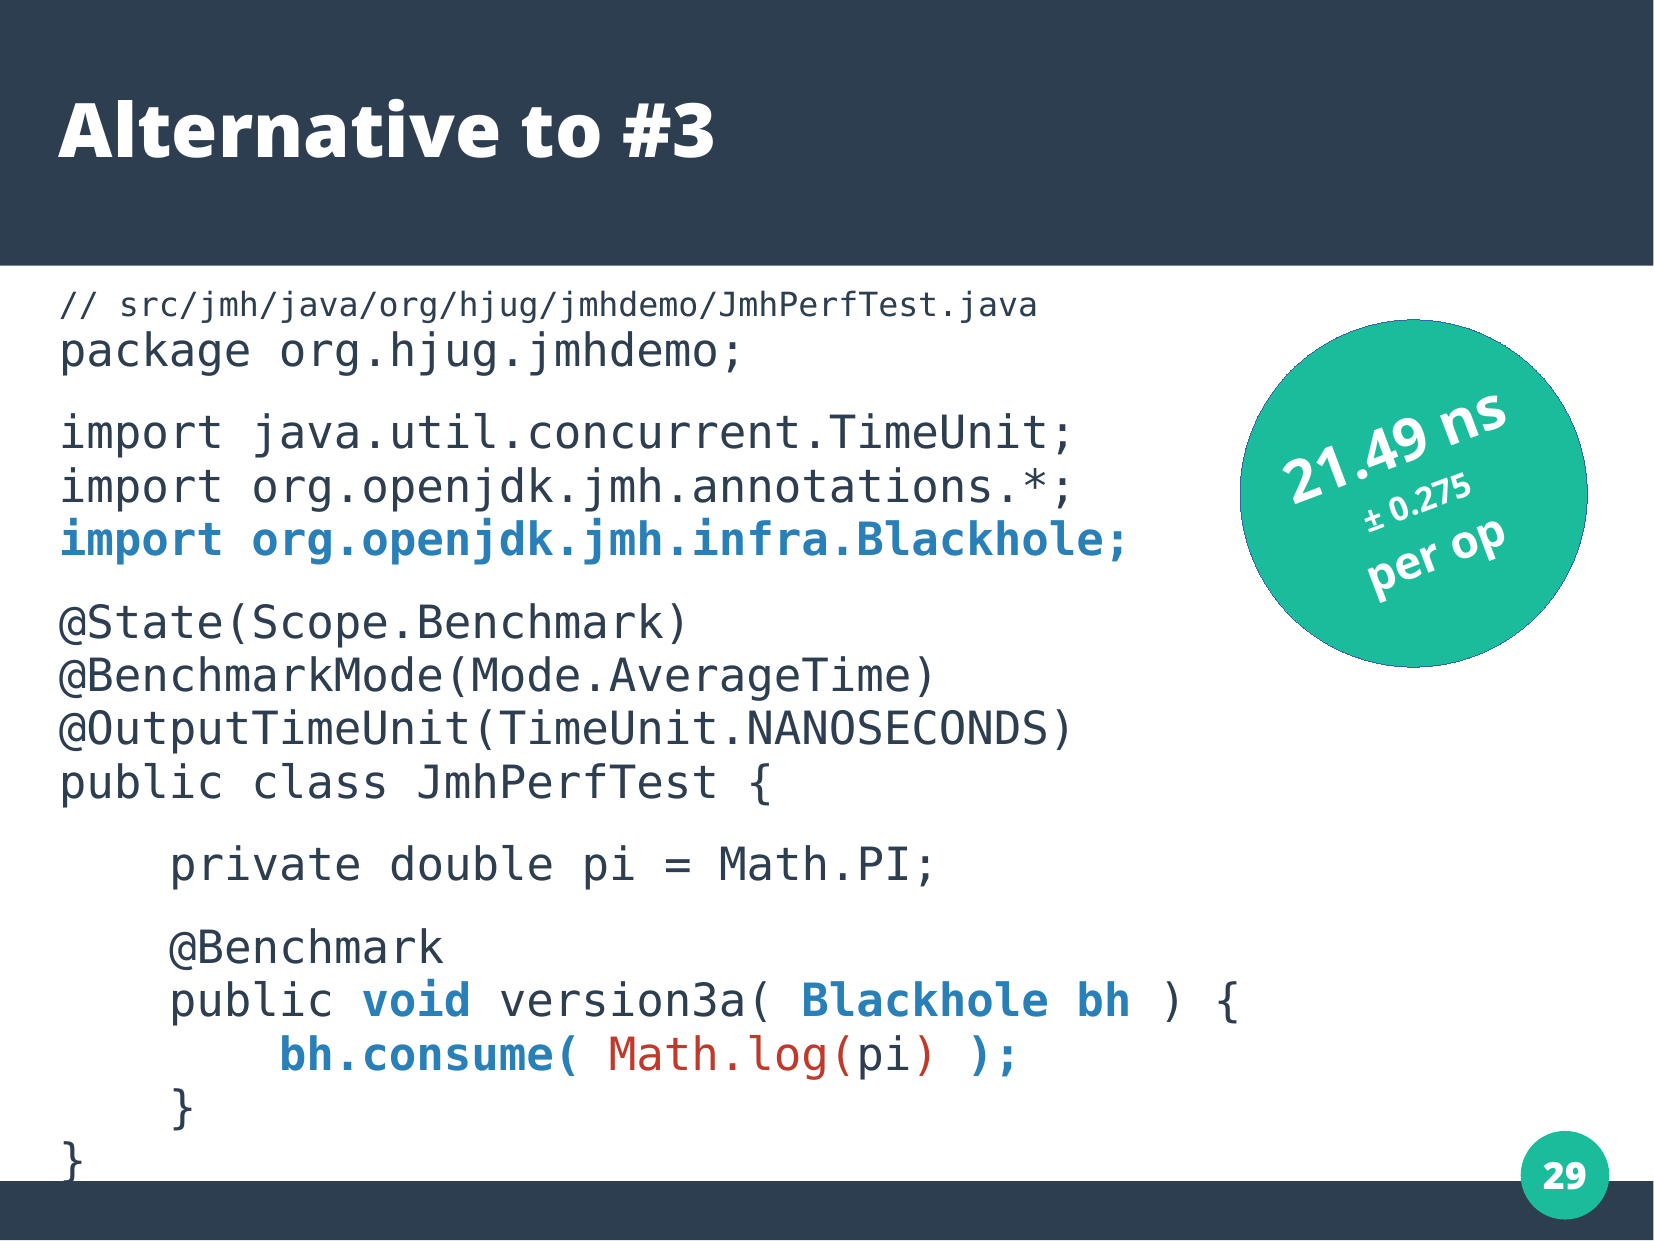

# Alternative to #3
// src/jmh/java/org/hjug/jmhdemo/JmhPerfTest.java
package org.hjug.jmhdemo;
import java.util.concurrent.TimeUnit;
import org.openjdk.jmh.annotations.*;
import org.openjdk.jmh.infra.Blackhole;
@State(Scope.Benchmark)
@BenchmarkMode(Mode.AverageTime)
@OutputTimeUnit(TimeUnit.NANOSECONDS)
public class JmhPerfTest {
 private double pi = Math.PI;
 @Benchmark
 public void version3a( Blackhole bh ) {
 bh.consume( Math.log(pi) );
 }
}
21.49 ns
± 0.275
per op
29